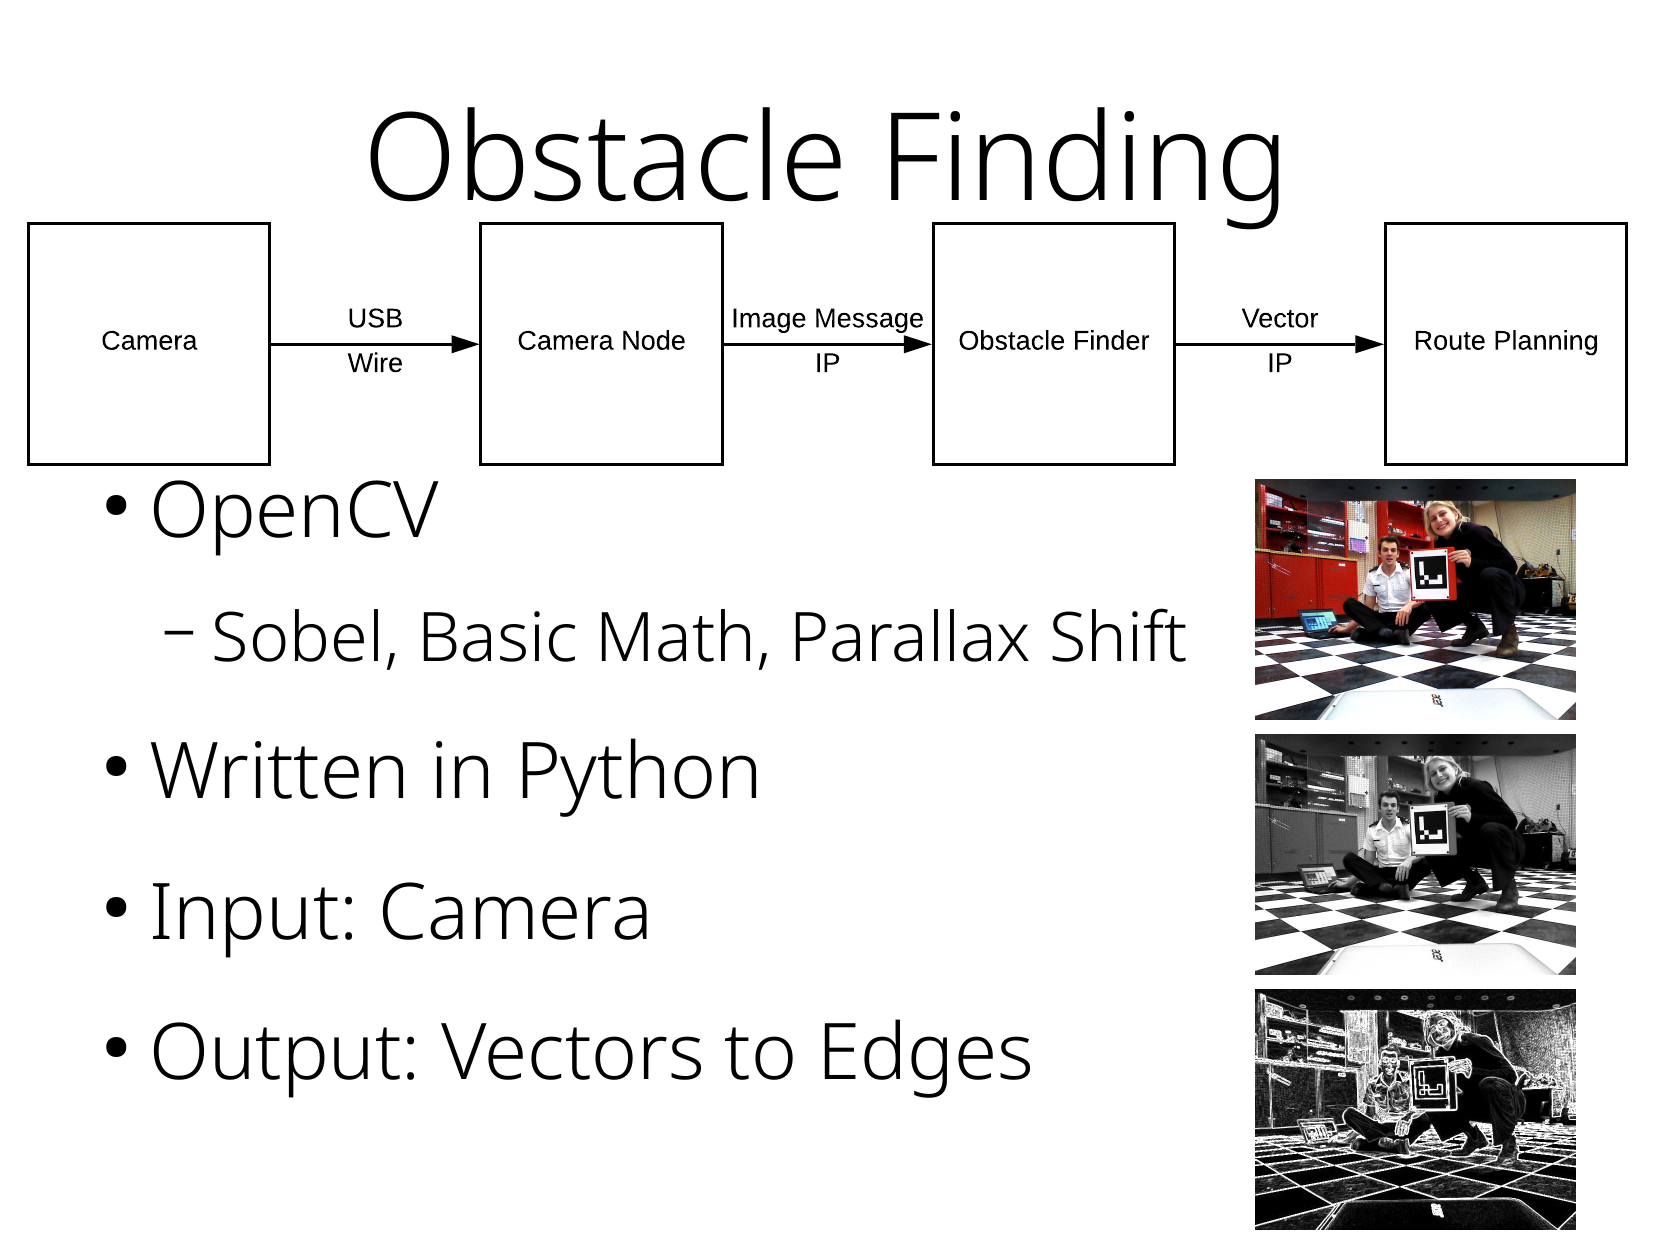

# Obstacle Finding
OpenCV
Sobel, Basic Math, Parallax Shift
Written in Python
Input: Camera
Output: Vectors to Edges